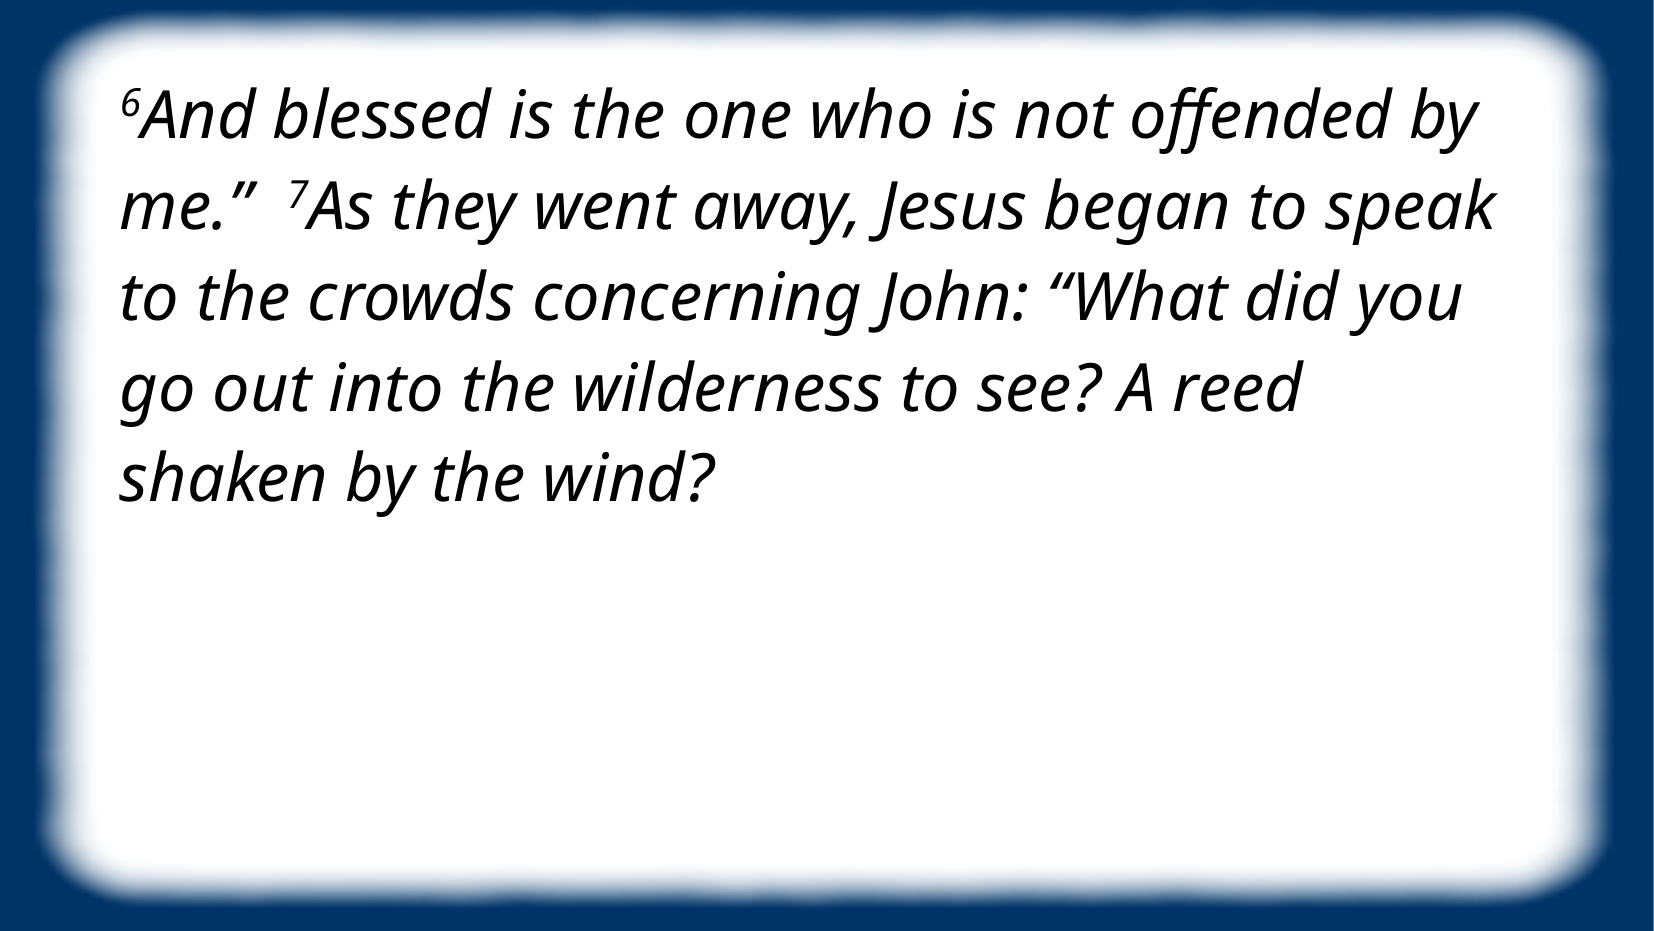

6And blessed is the one who is not offended by me.” 7As they went away, Jesus began to speak to the crowds concerning John: “What did you go out into the wilderness to see? A reed shaken by the wind?